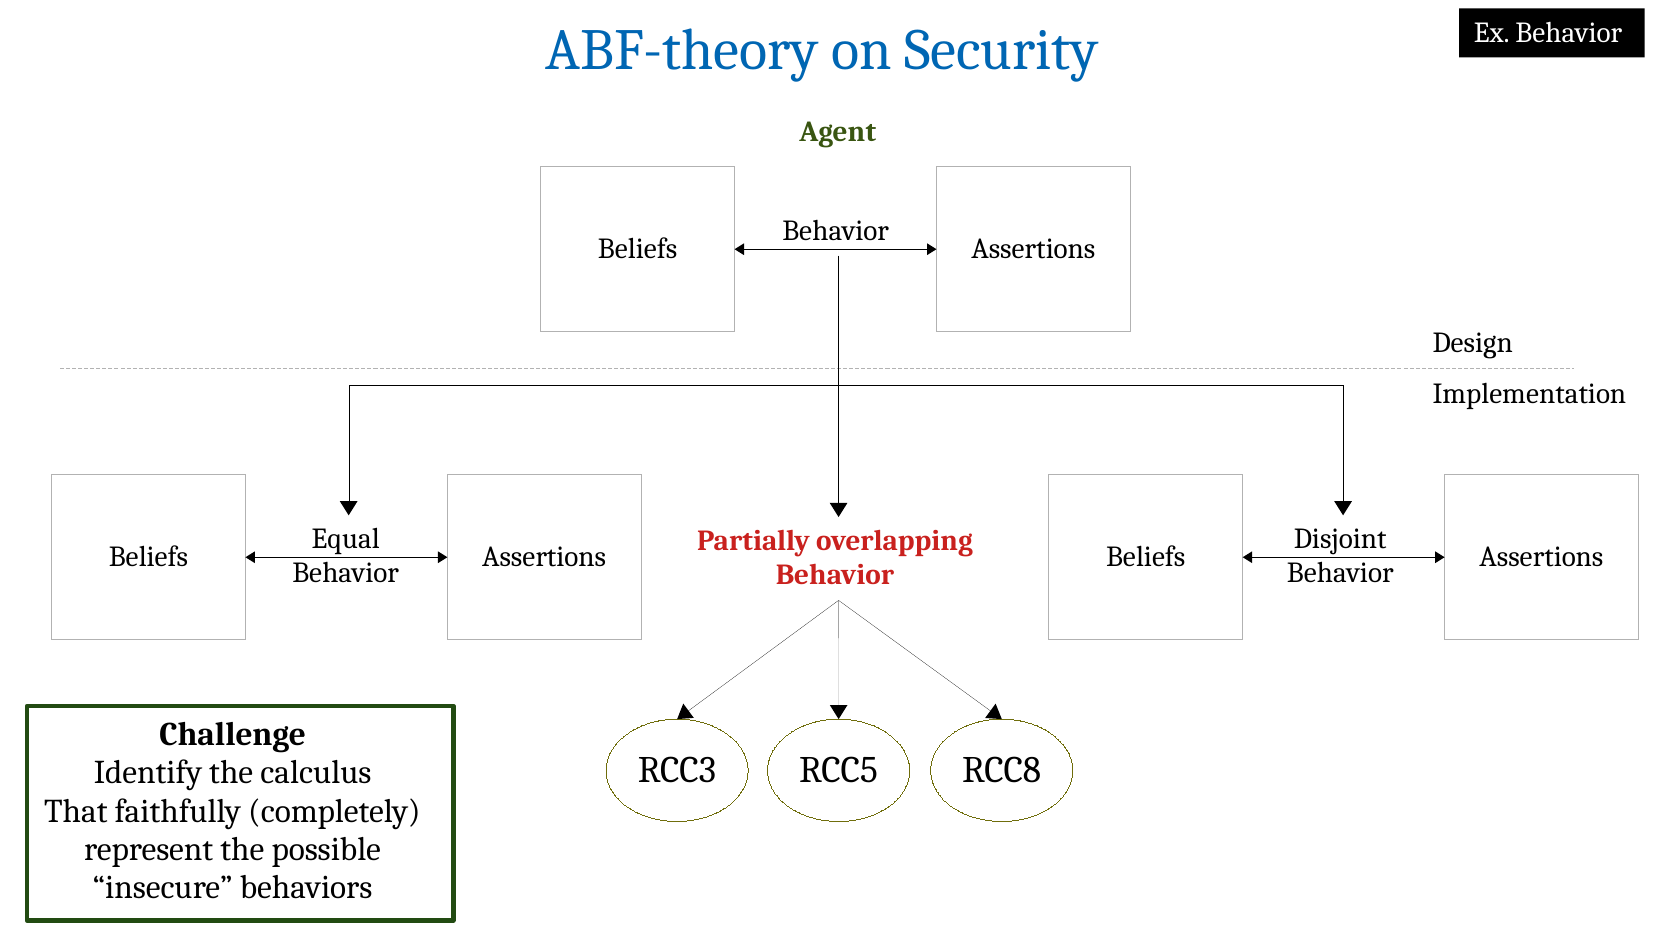

Ex. Behavior
ABF-theory on Security
Agent
Beliefs
Assertions
Behavior
Design
Implementation
Beliefs
Assertions
Beliefs
Assertions
Equal
Behavior
Disjoint
Behavior
Partially overlapping
Behavior
Challenge
Identify the calculus
That faithfully (completely) represent the possible “insecure” behaviors
RCC3
RCC5
RCC8